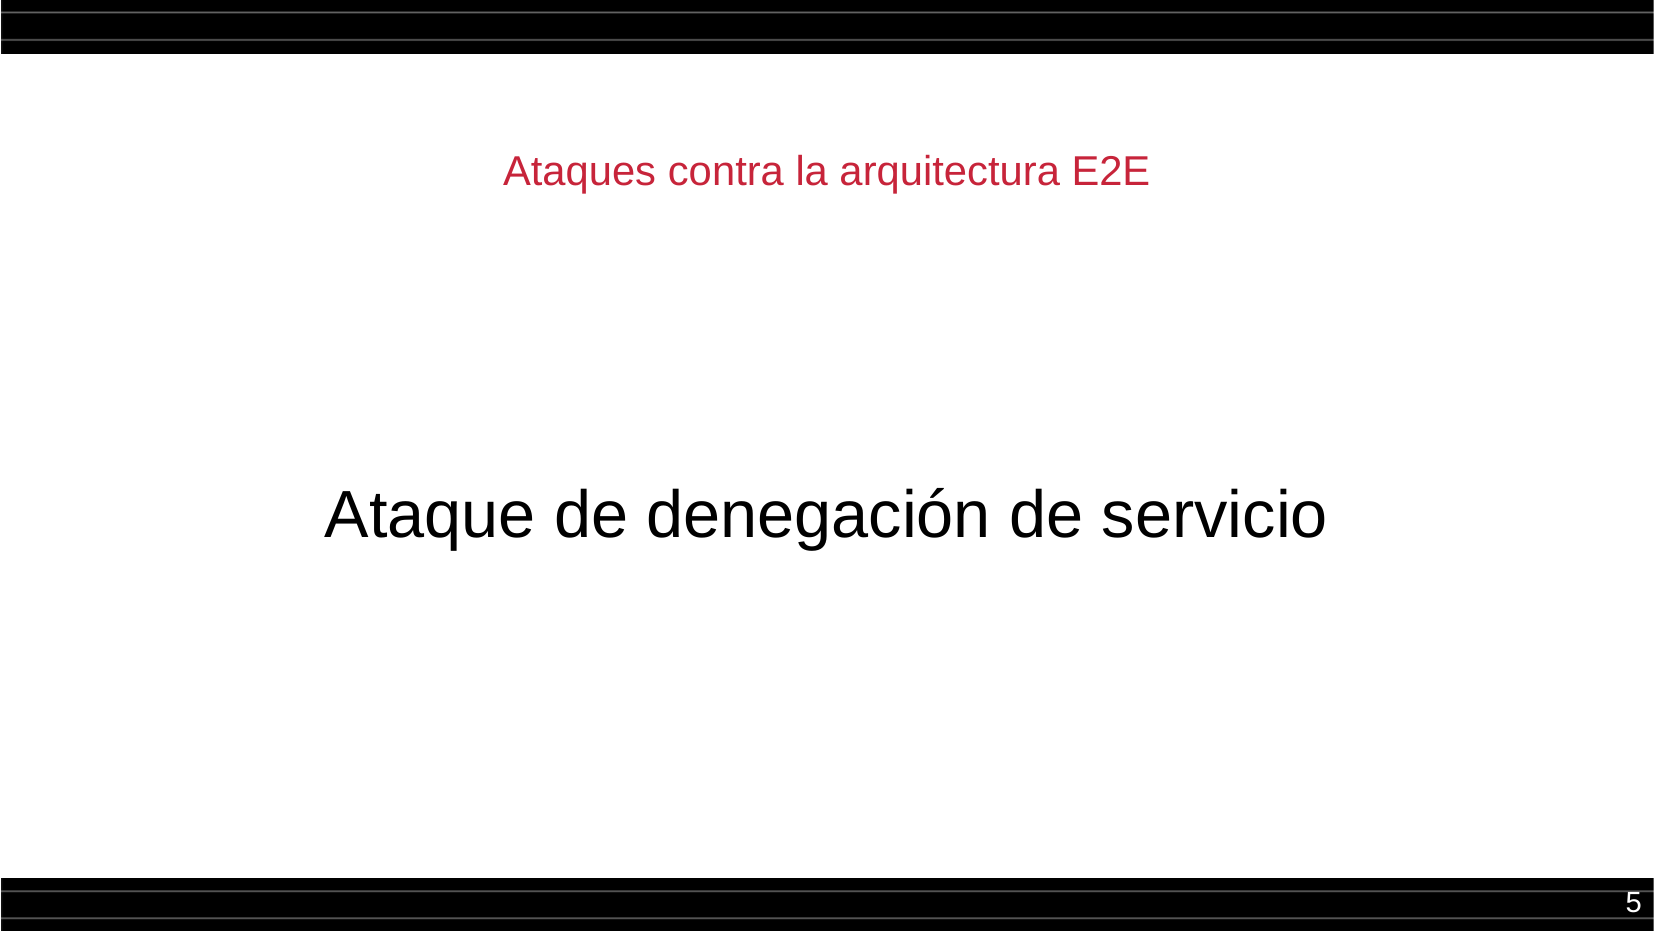

# Ataques contra la arquitectura E2E
Ataque de denegación de servicio